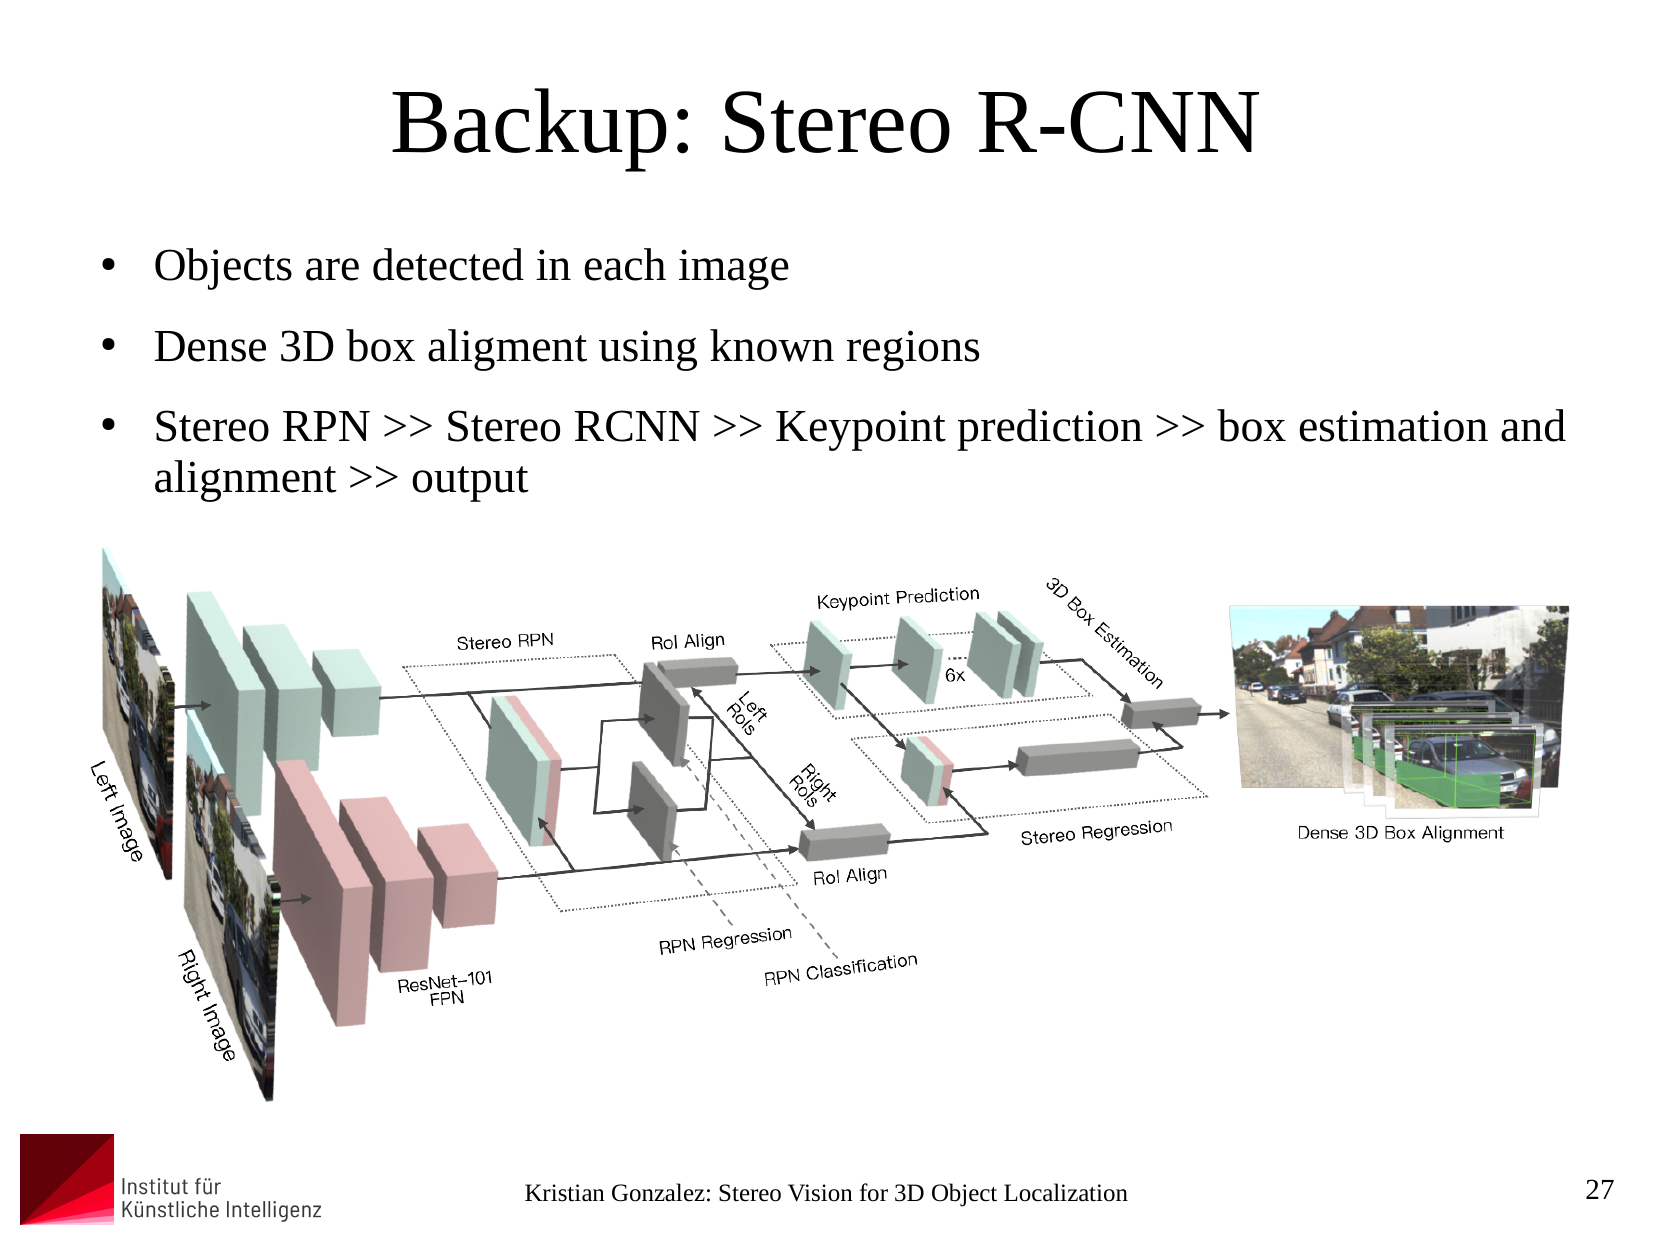

# Backup: Stereo R-CNN
Objects are detected in each image
Dense 3D box aligment using known regions
Stereo RPN >> Stereo RCNN >> Keypoint prediction >> box estimation and alignment >> output
27
Kristian Gonzalez: Stereo Vision for 3D Object Localization